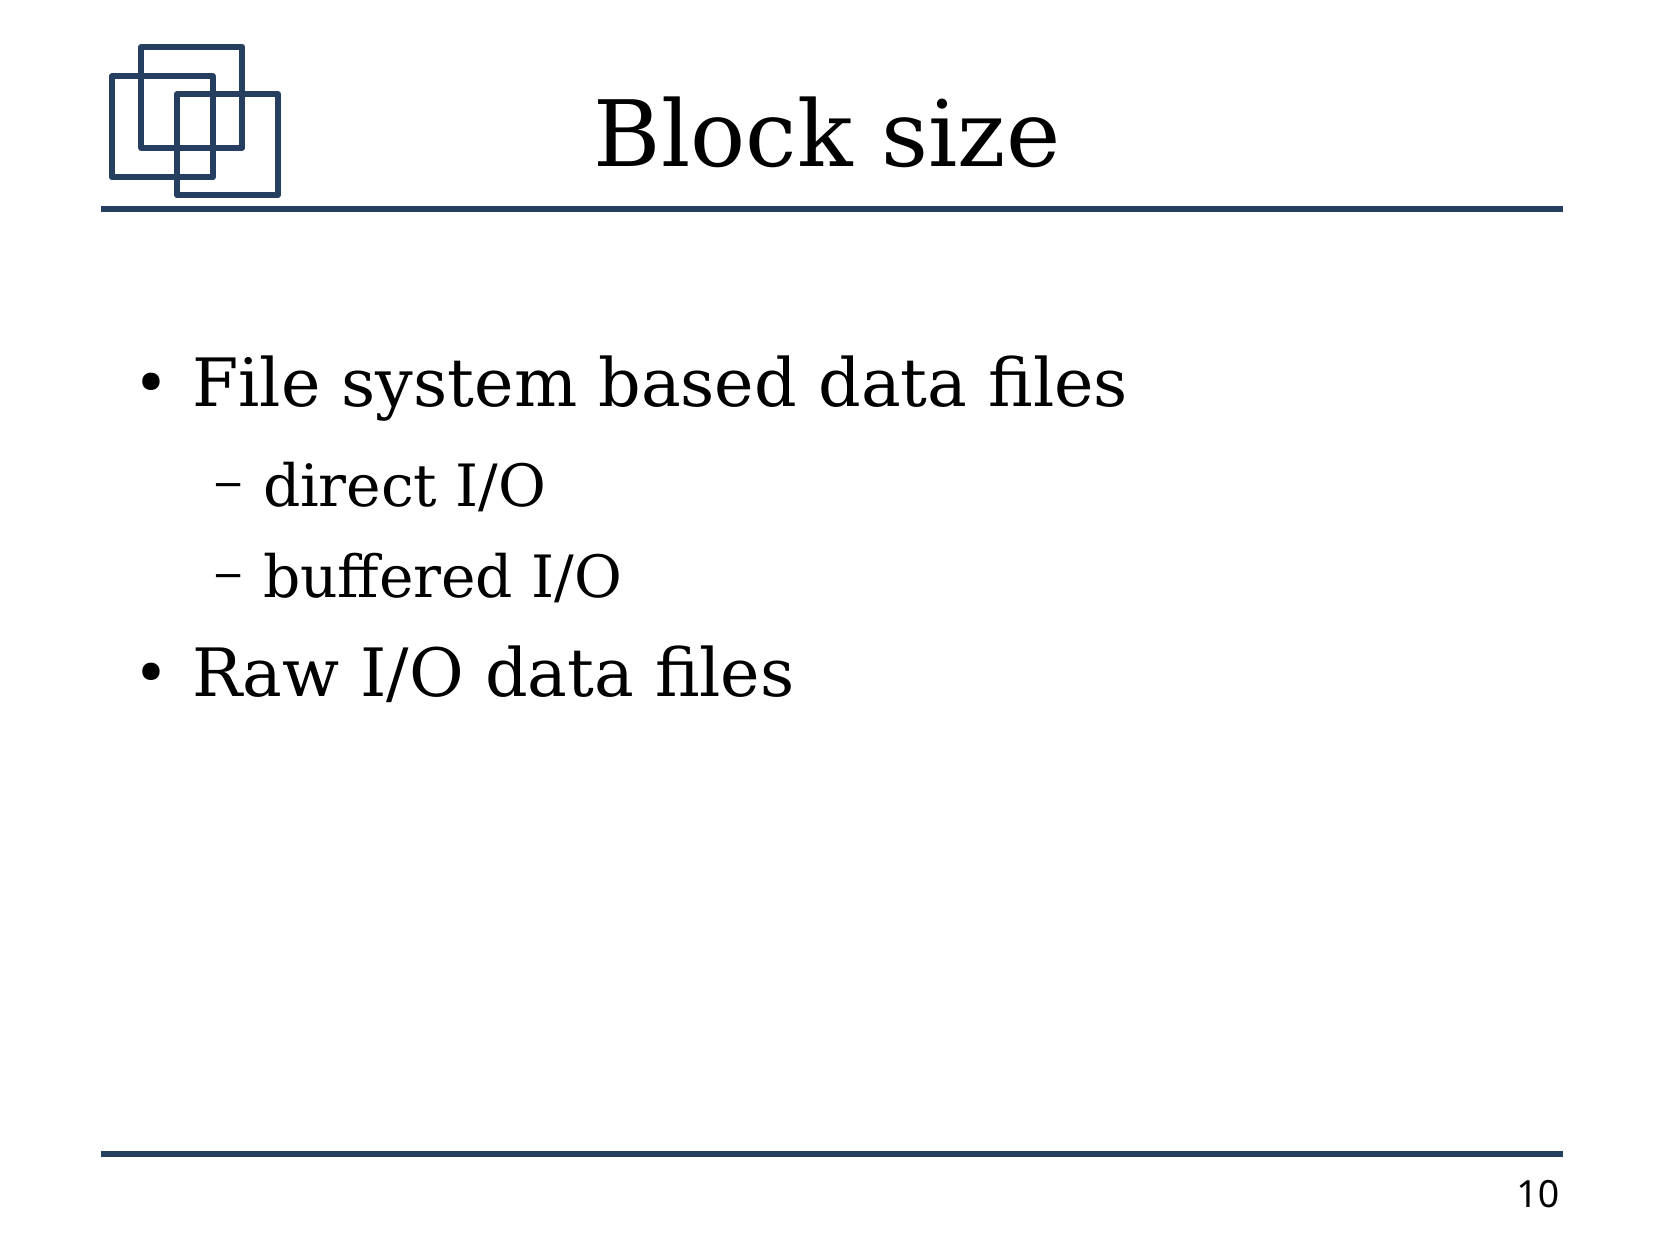

# Block size
File system based data files
direct I/O
buffered I/O
Raw I/O data files